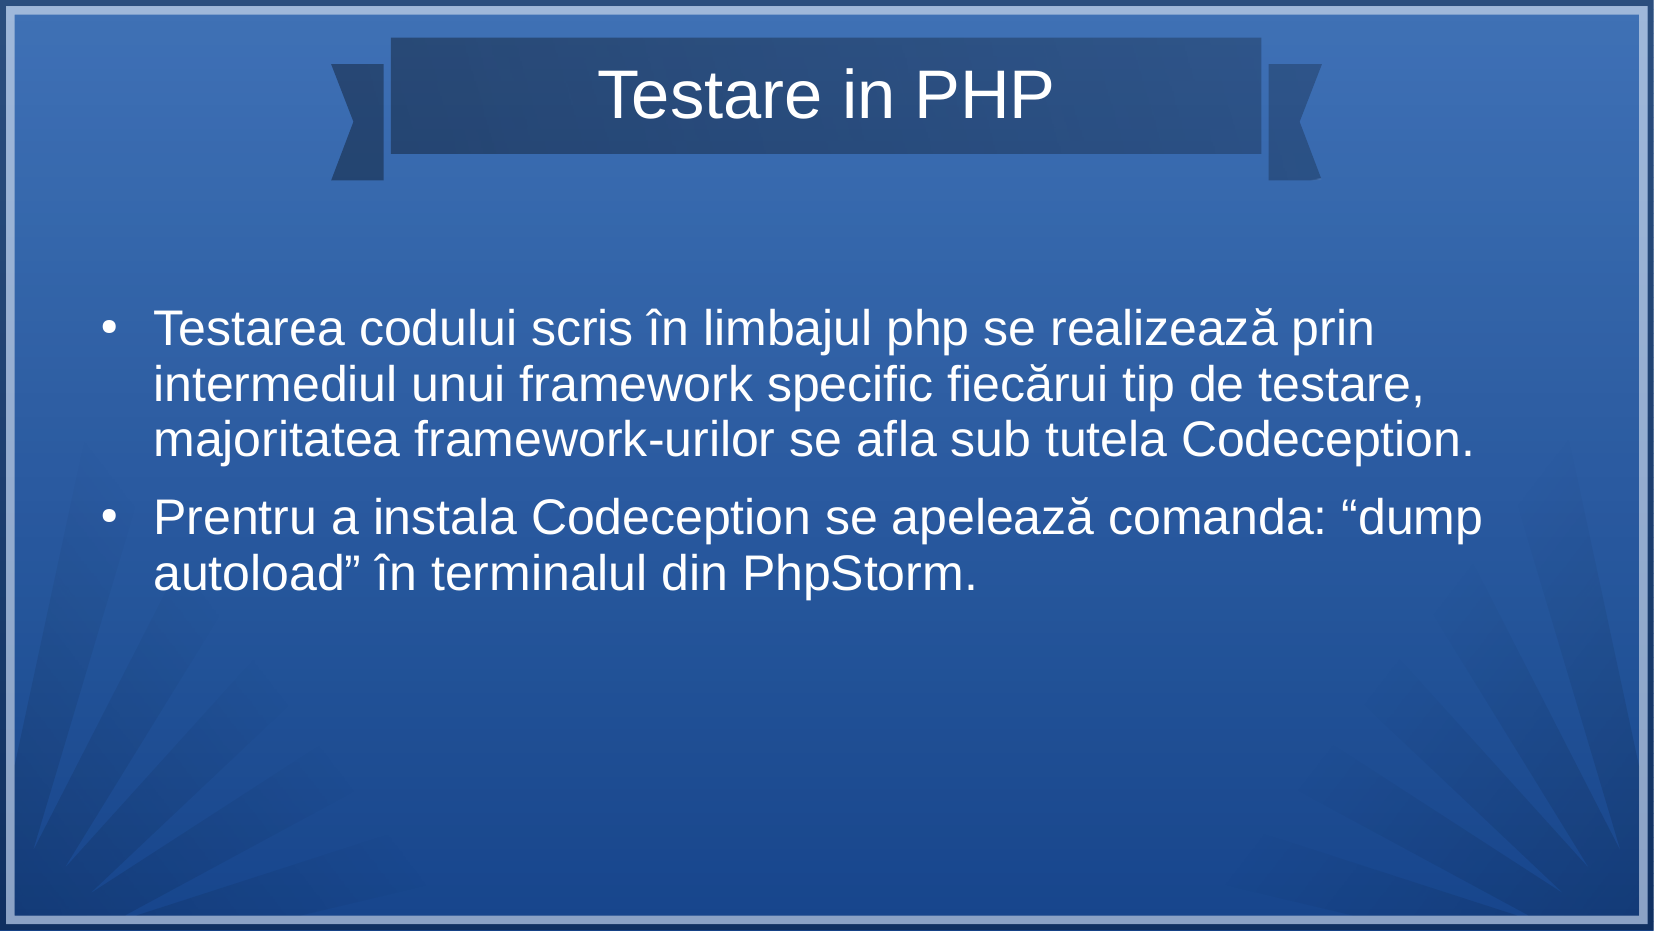

# Testare in PHP
Testarea codului scris în limbajul php se realizează prin intermediul unui framework specific fiecărui tip de testare, majoritatea framework-urilor se afla sub tutela Codeception.
Prentru a instala Codeception se apelează comanda: “dump autoload” în terminalul din PhpStorm.